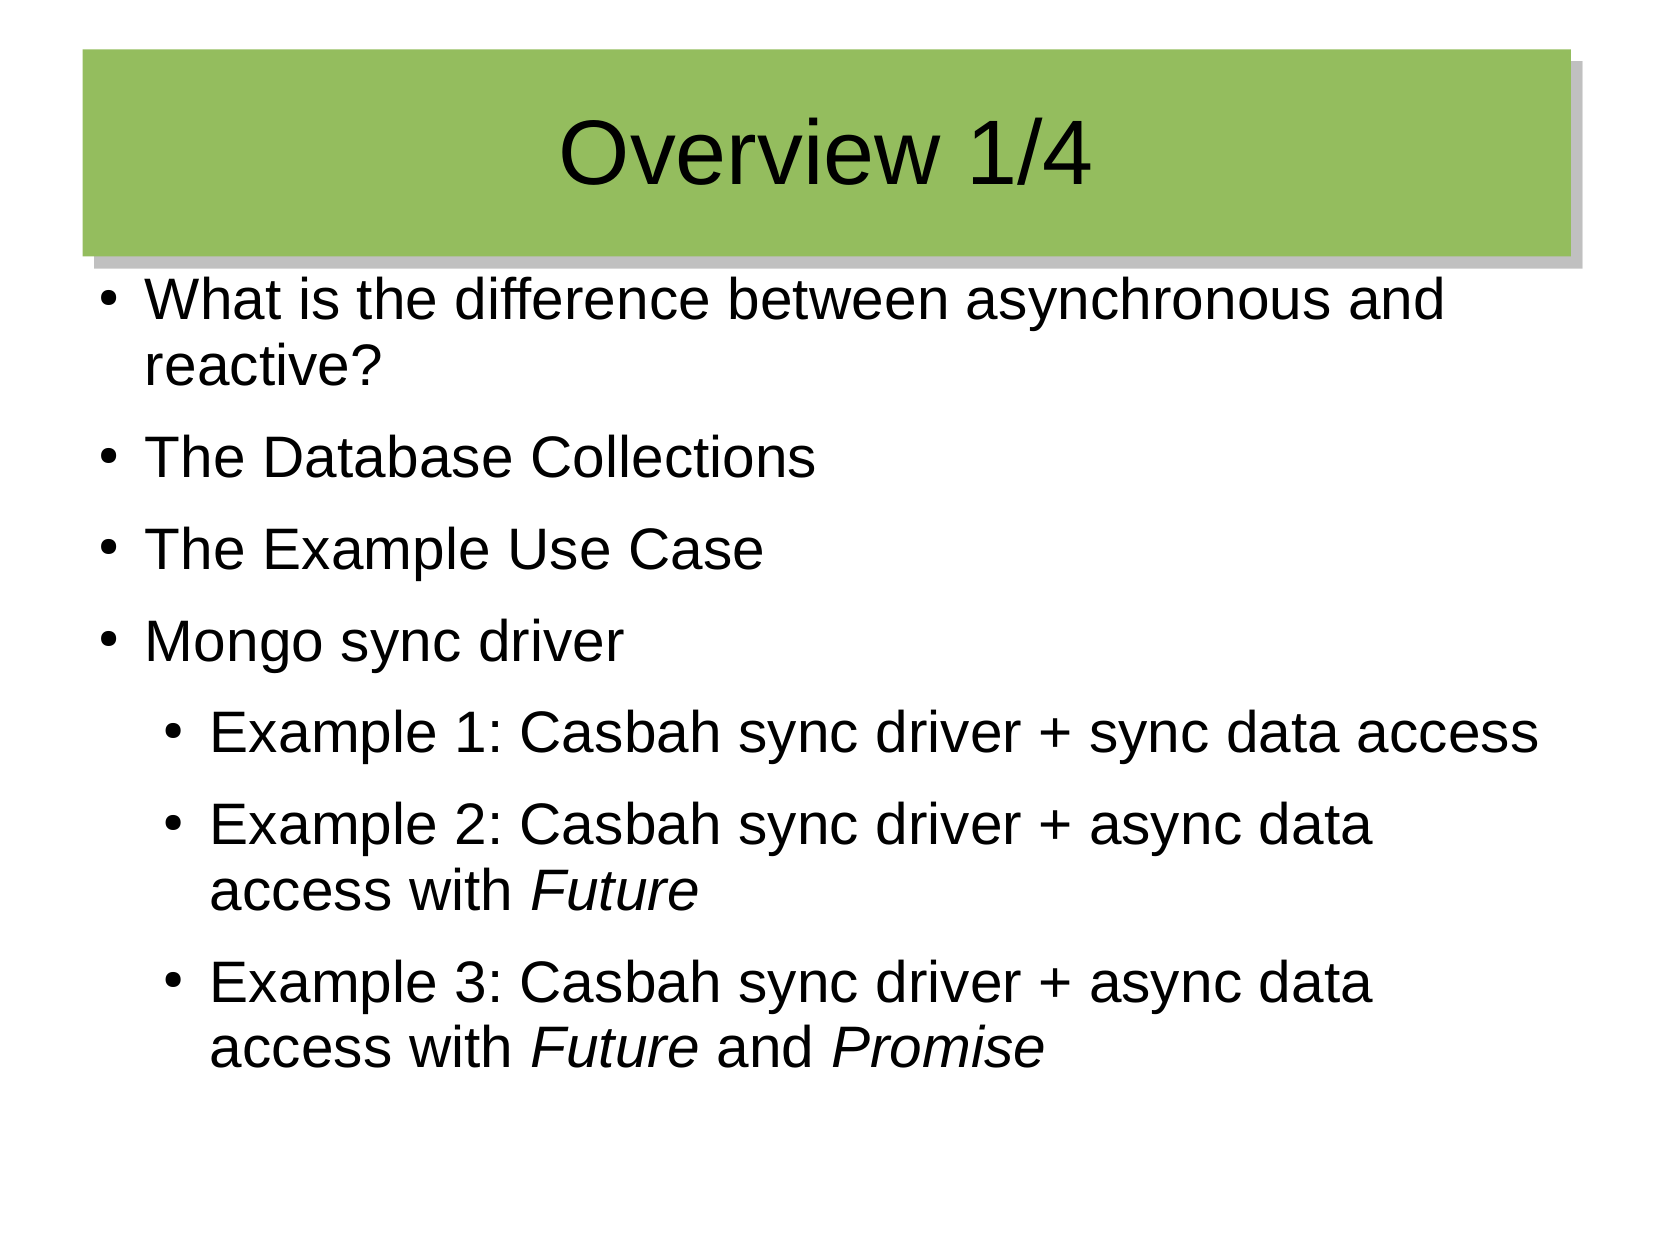

# Overview 1/4
What is the difference between asynchronous and reactive?
The Database Collections
The Example Use Case
Mongo sync driver
Example 1: Casbah sync driver + sync data access
Example 2: Casbah sync driver + async data access with Future
Example 3: Casbah sync driver + async data access with Future and Promise